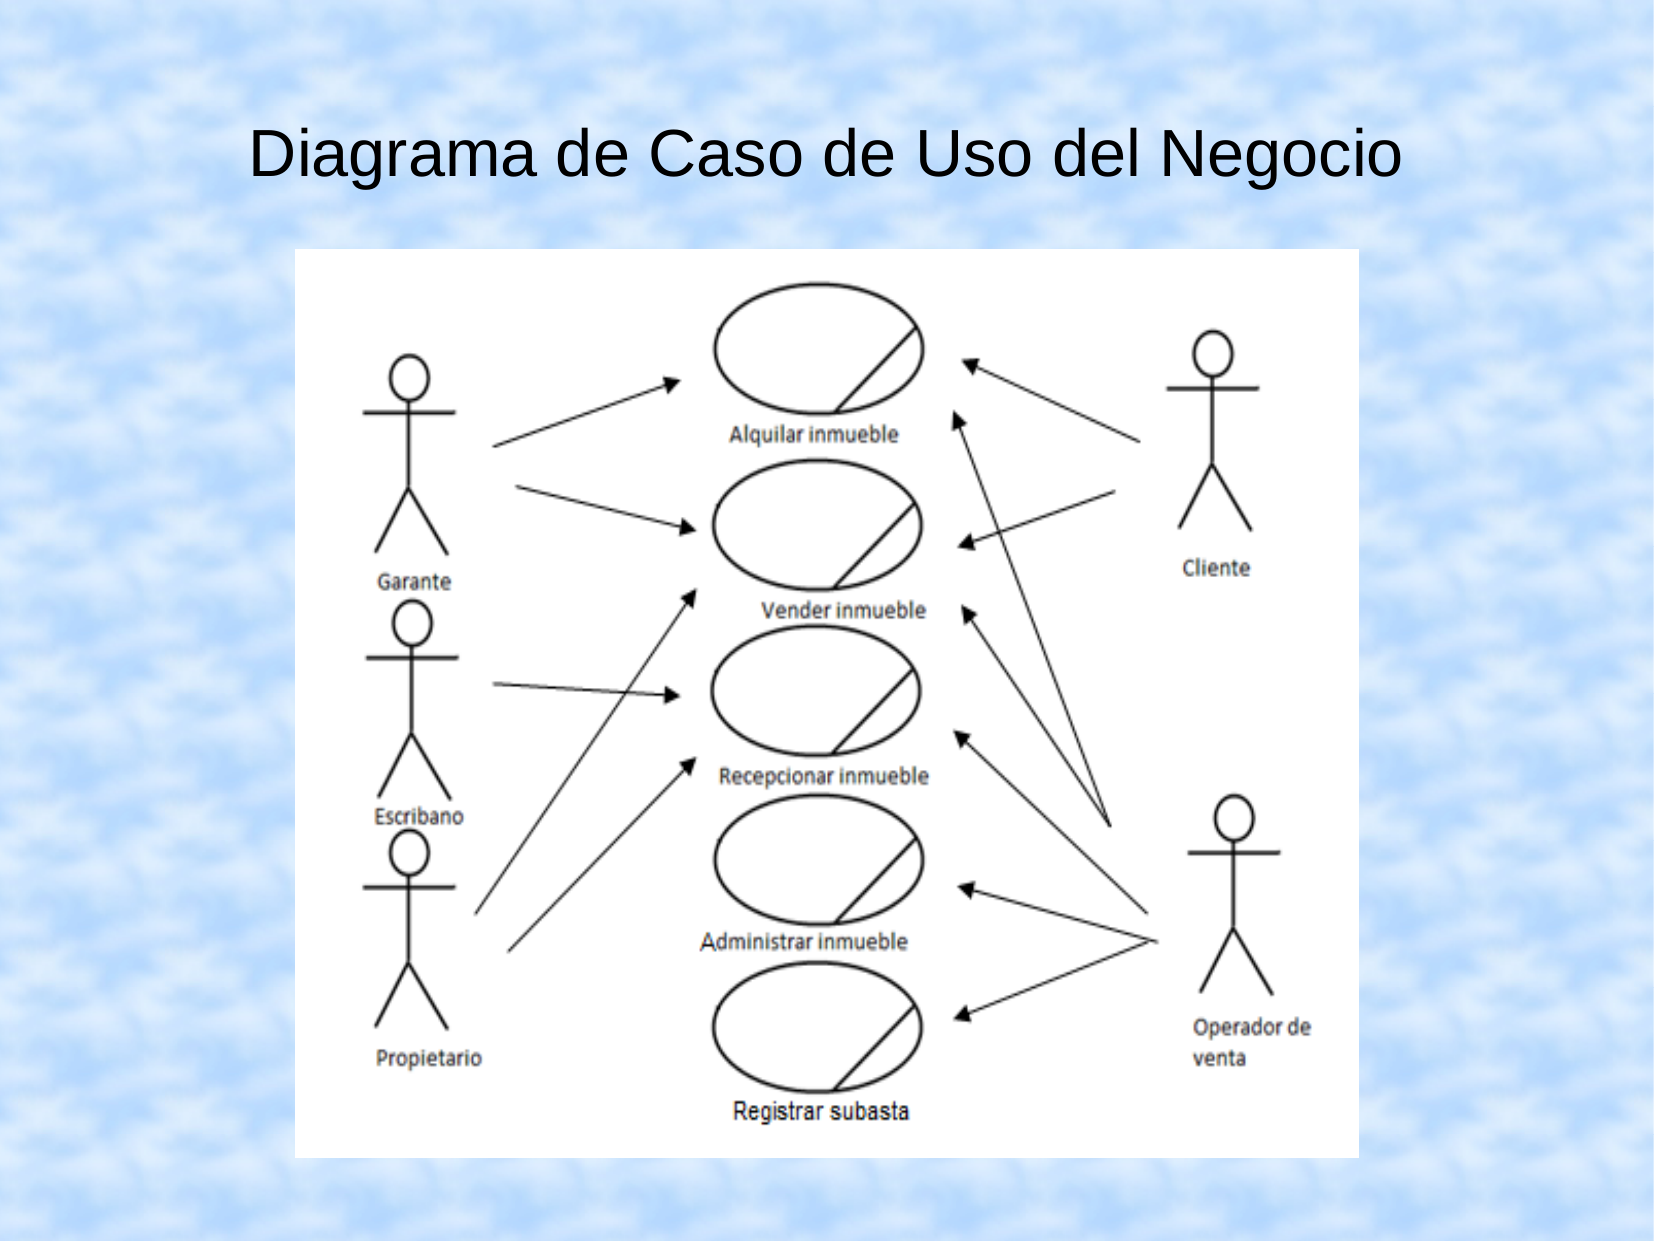

# Diagrama de Caso de Uso del Negocio